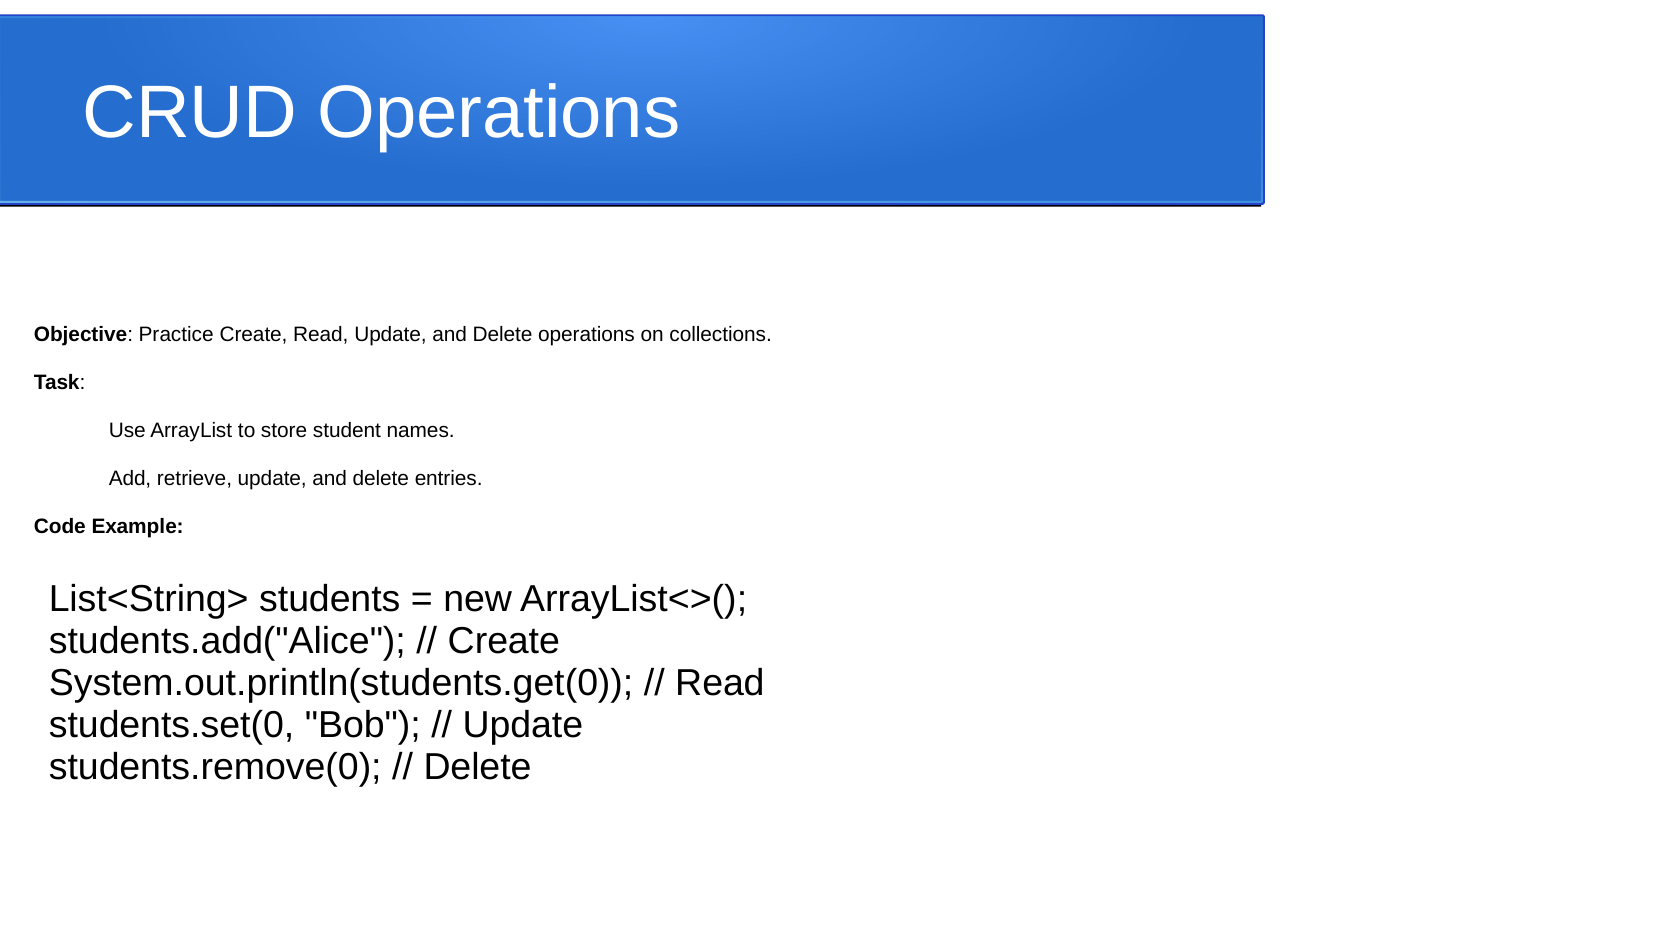

# CRUD Operations
Objective: Practice Create, Read, Update, and Delete operations on collections.
Task:
	Use ArrayList to store student names.
	Add, retrieve, update, and delete entries.
Code Example:
List<String> students = new ArrayList<>();
students.add("Alice"); // Create
System.out.println(students.get(0)); // Read
students.set(0, "Bob"); // Update
students.remove(0); // Delete